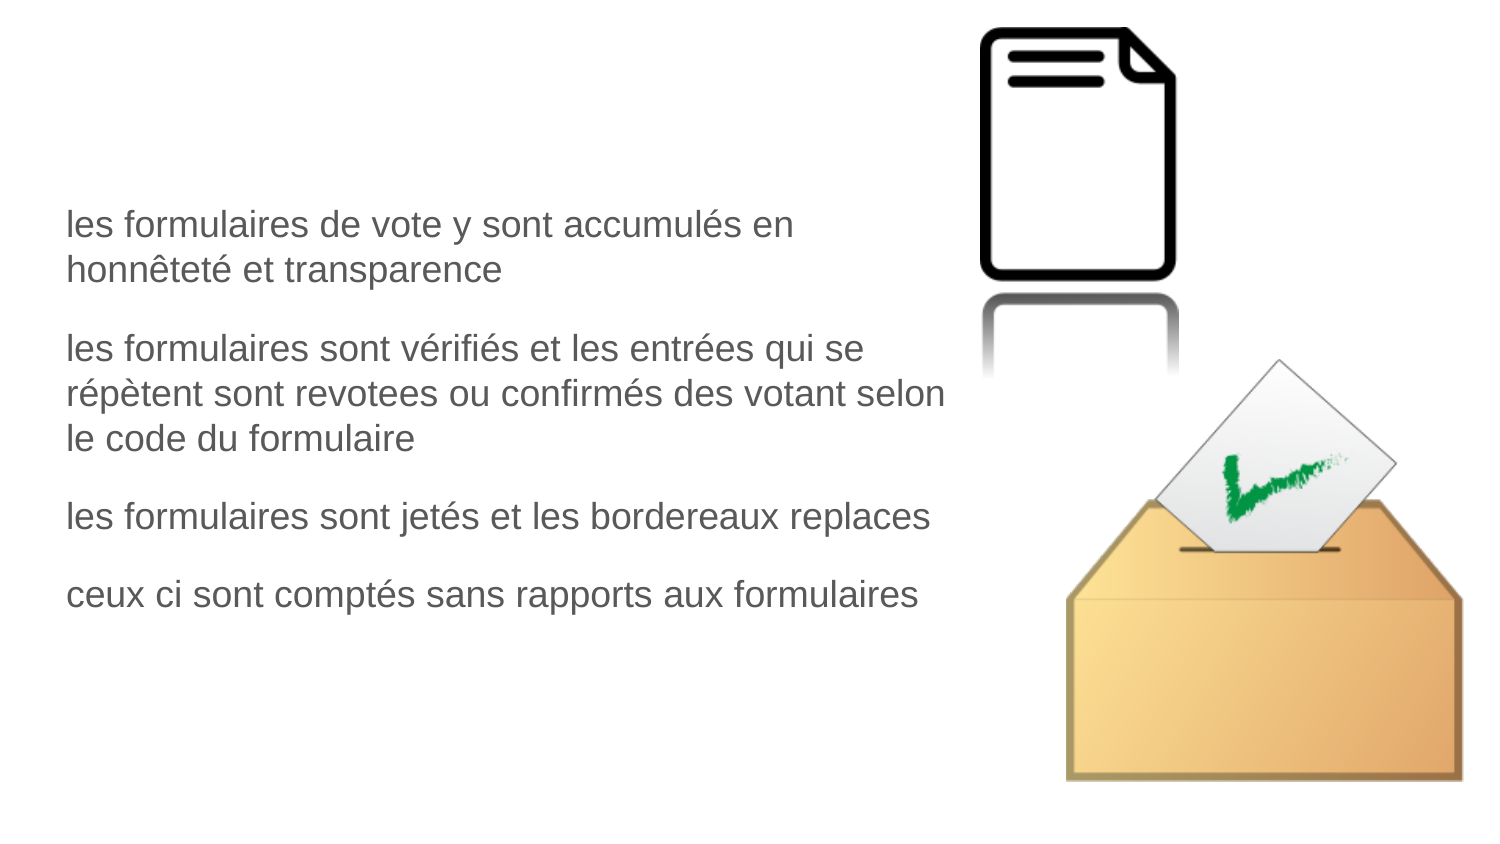

#
les formulaires de vote y sont accumulés en honnêteté et transparence
les formulaires sont vérifiés et les entrées qui se répètent sont revotees ou confirmés des votant selon le code du formulaire
les formulaires sont jetés et les bordereaux replaces
ceux ci sont comptés sans rapports aux formulaires